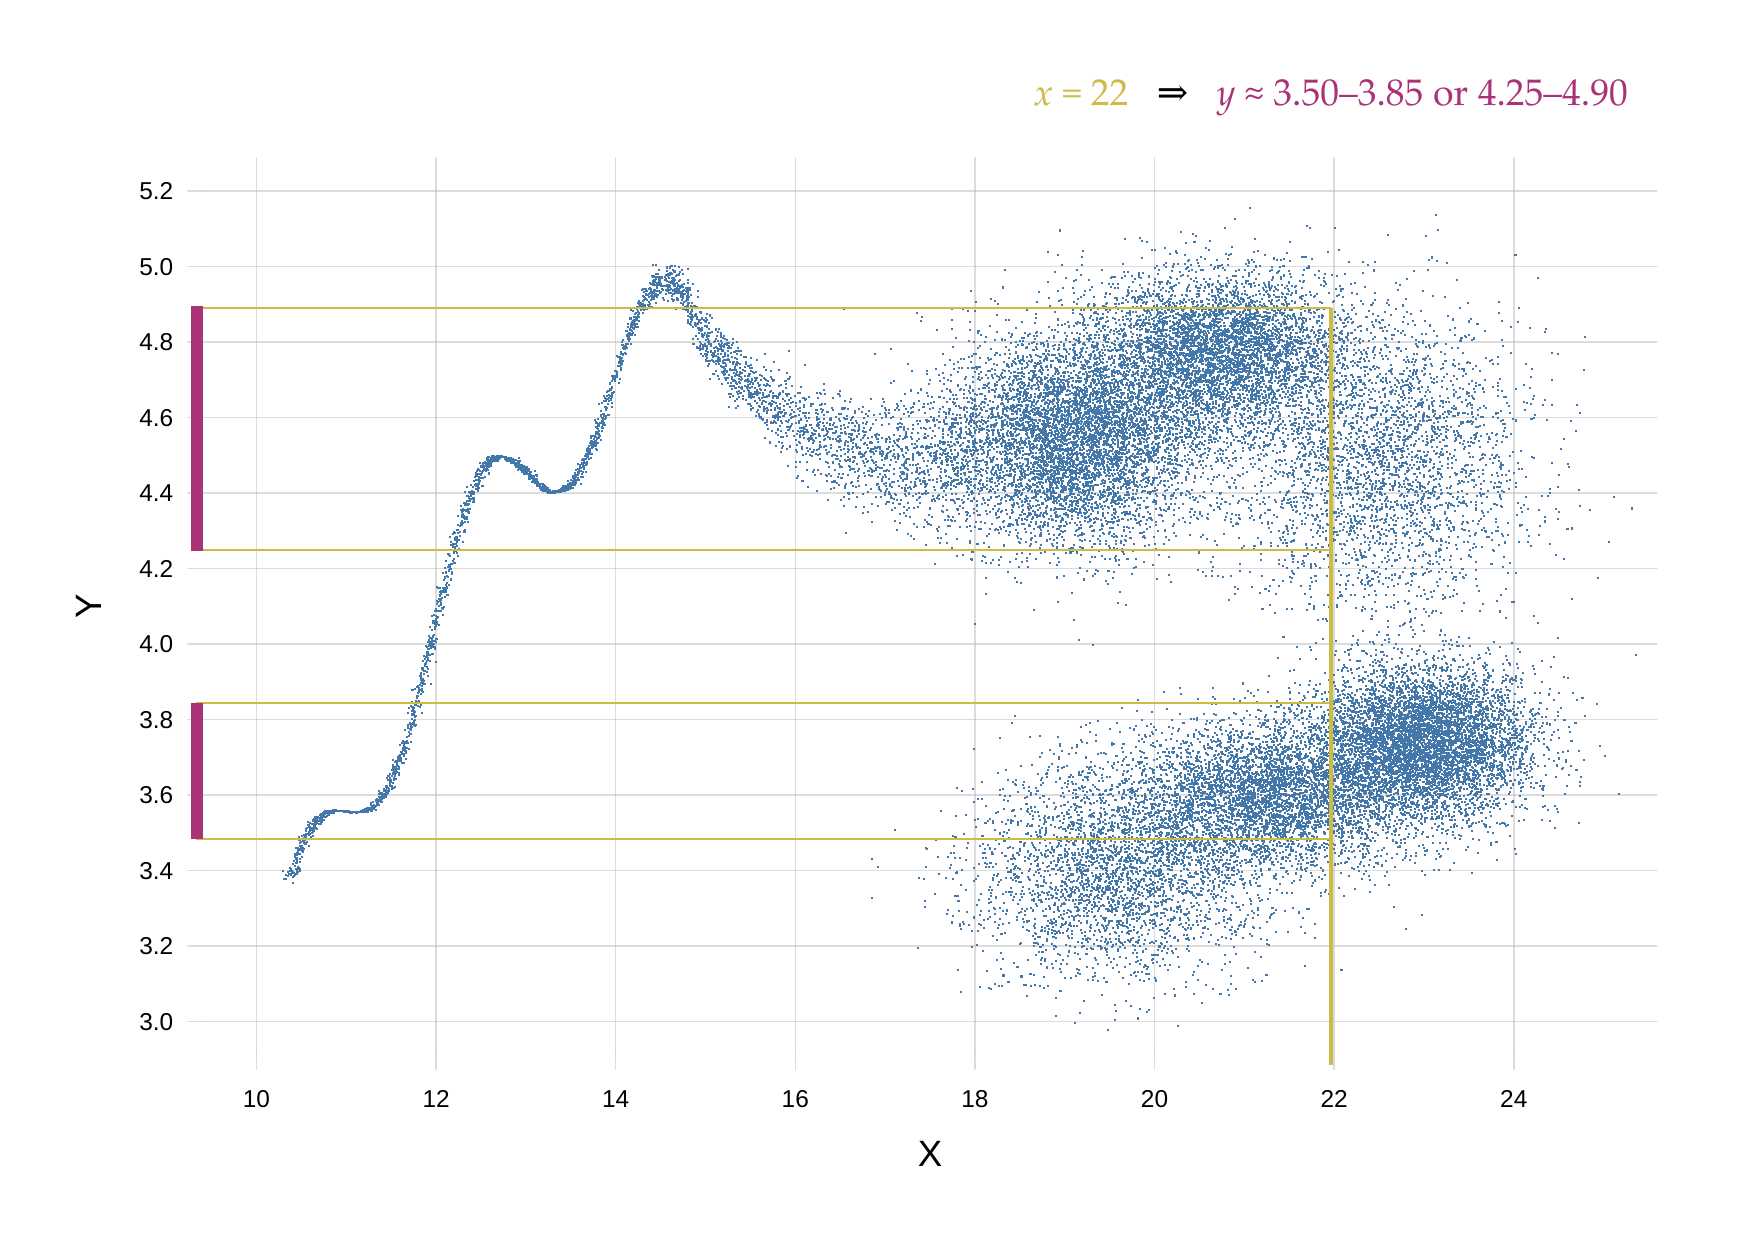

x = 22 ⇒ y ≈ 3.50–3.85 or 4.25–4.90